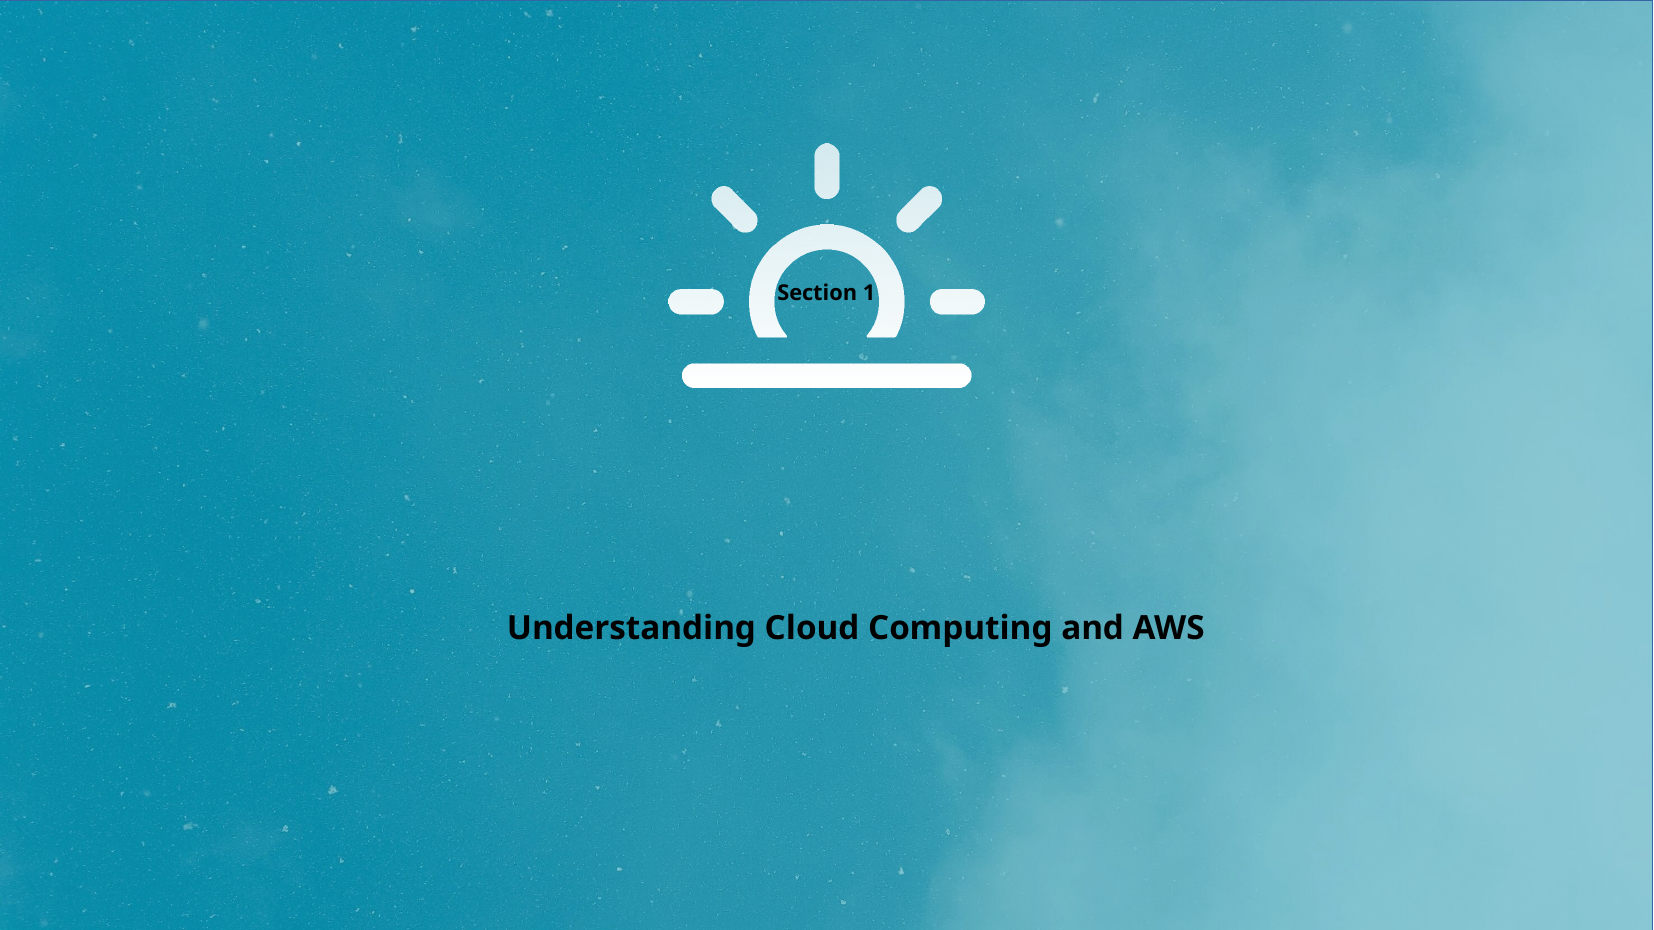

Section 1
# Understanding Cloud Computing and AWS